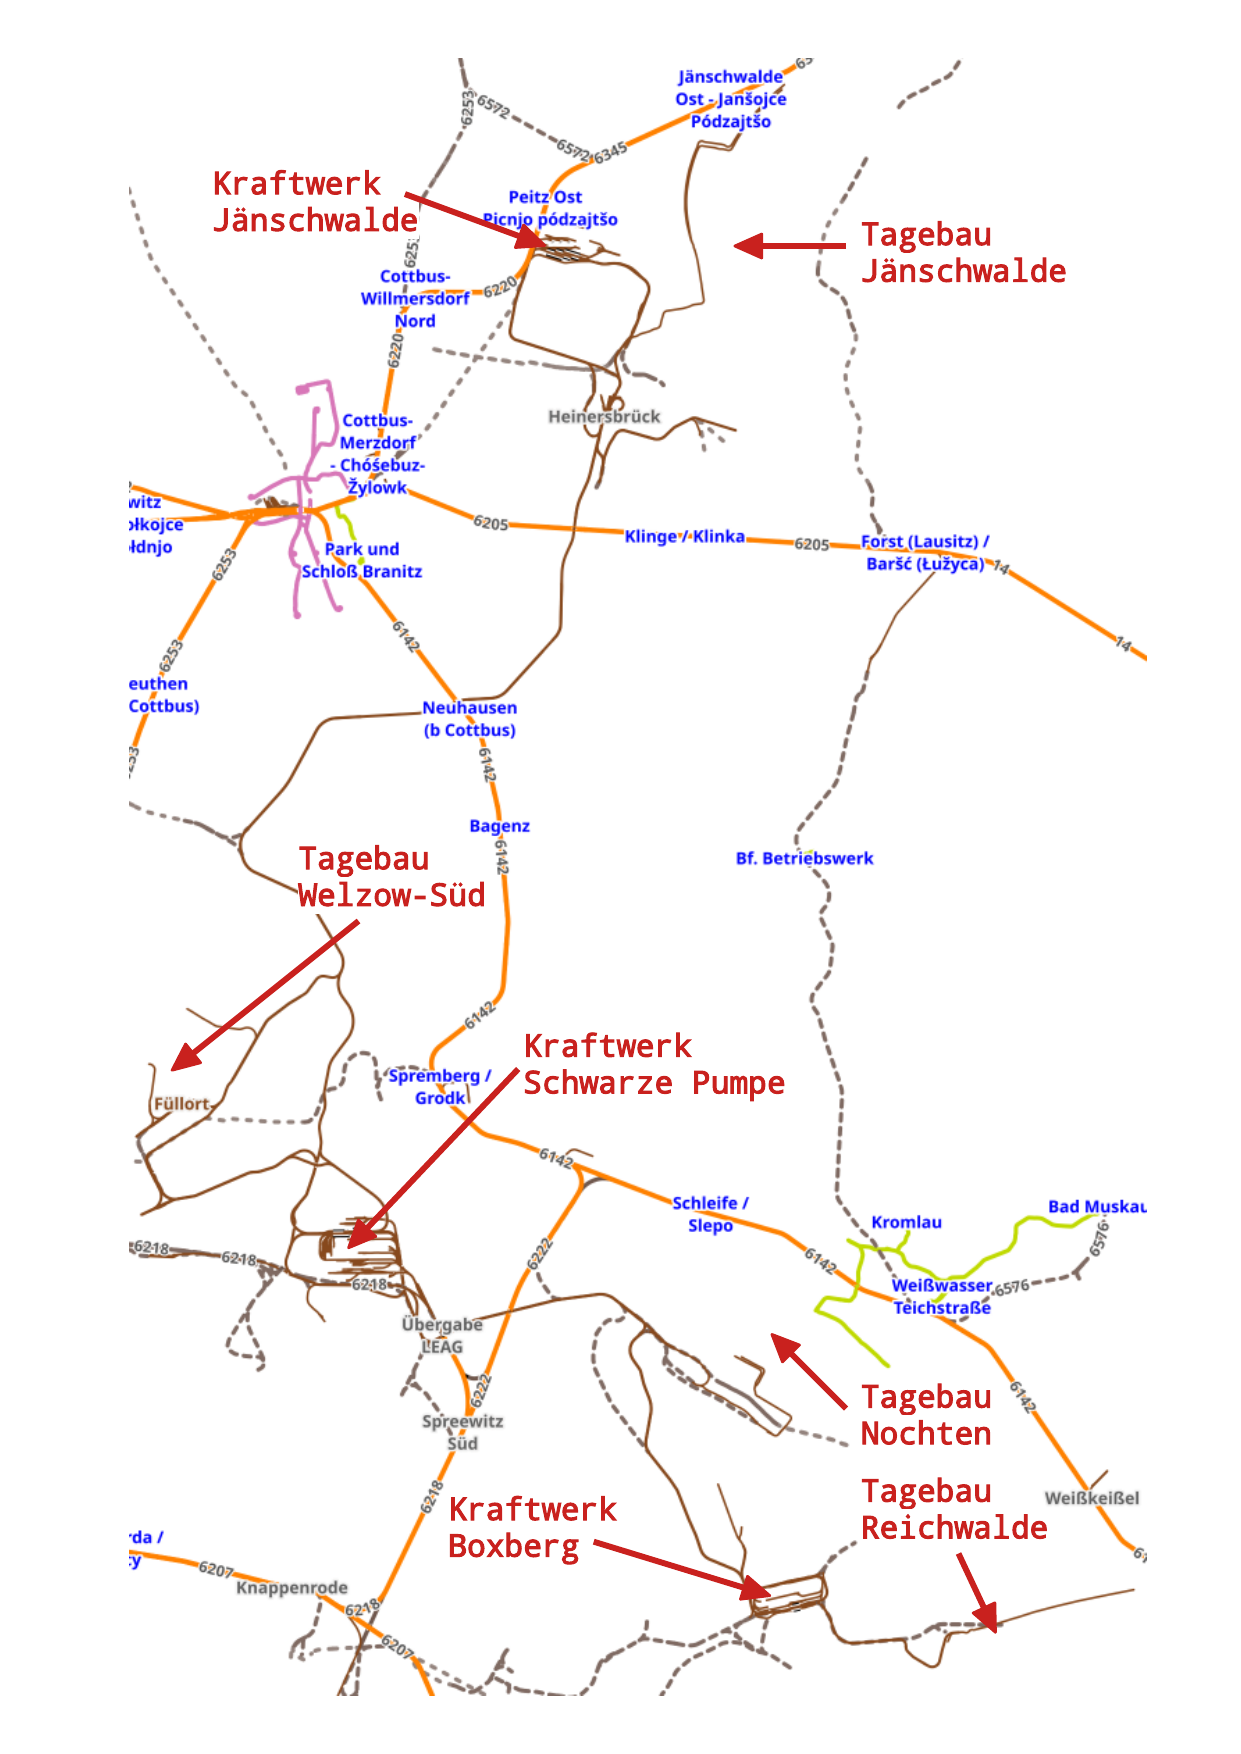

Kraftwerk
Jänschwalde
Tagebau
Jänschwalde
Tagebau
Welzow-Süd
Kraftwerk
Schwarze Pumpe
Tagebau
Nochten
Tagebau
Reichwalde
Kraftwerk
Boxberg